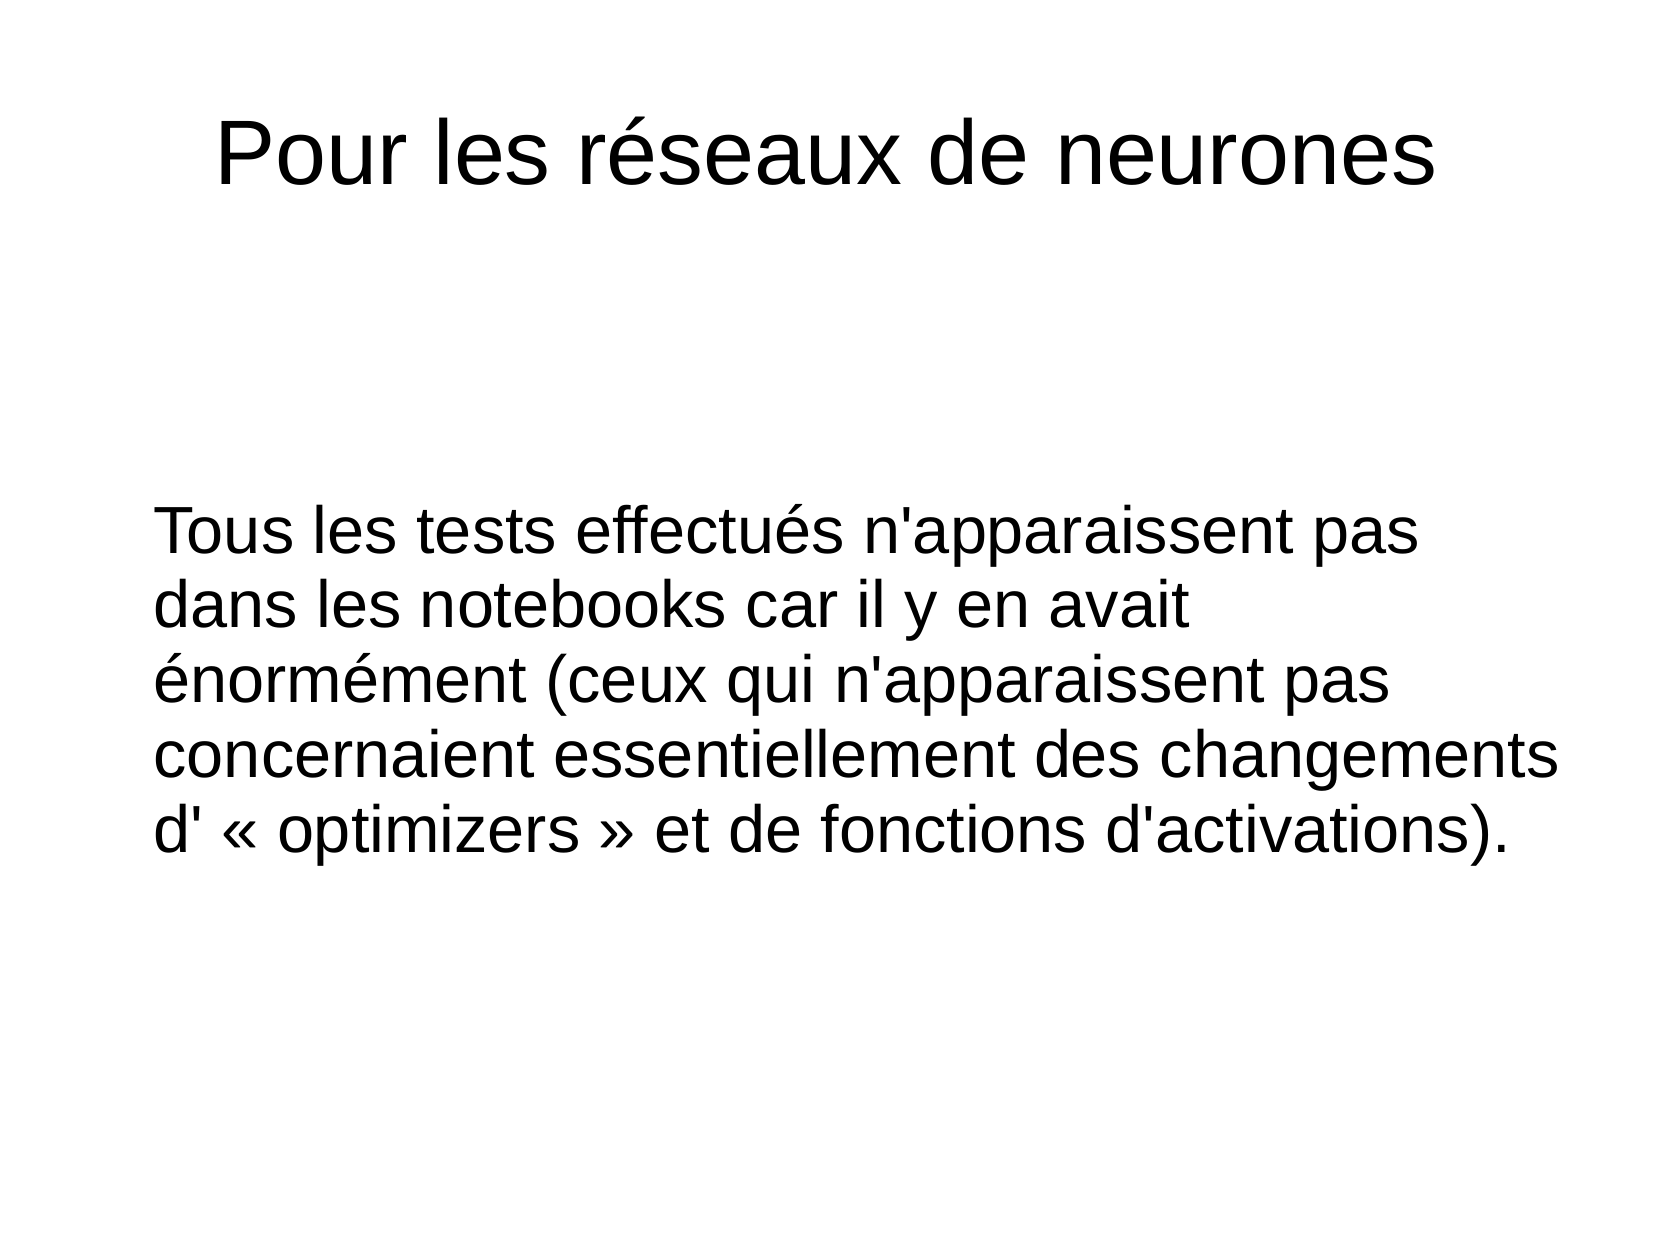

# Pour les réseaux de neurones
Tous les tests effectués n'apparaissent pas dans les notebooks car il y en avait énormément (ceux qui n'apparaissent pas concernaient essentiellement des changements d' « optimizers » et de fonctions d'activations).